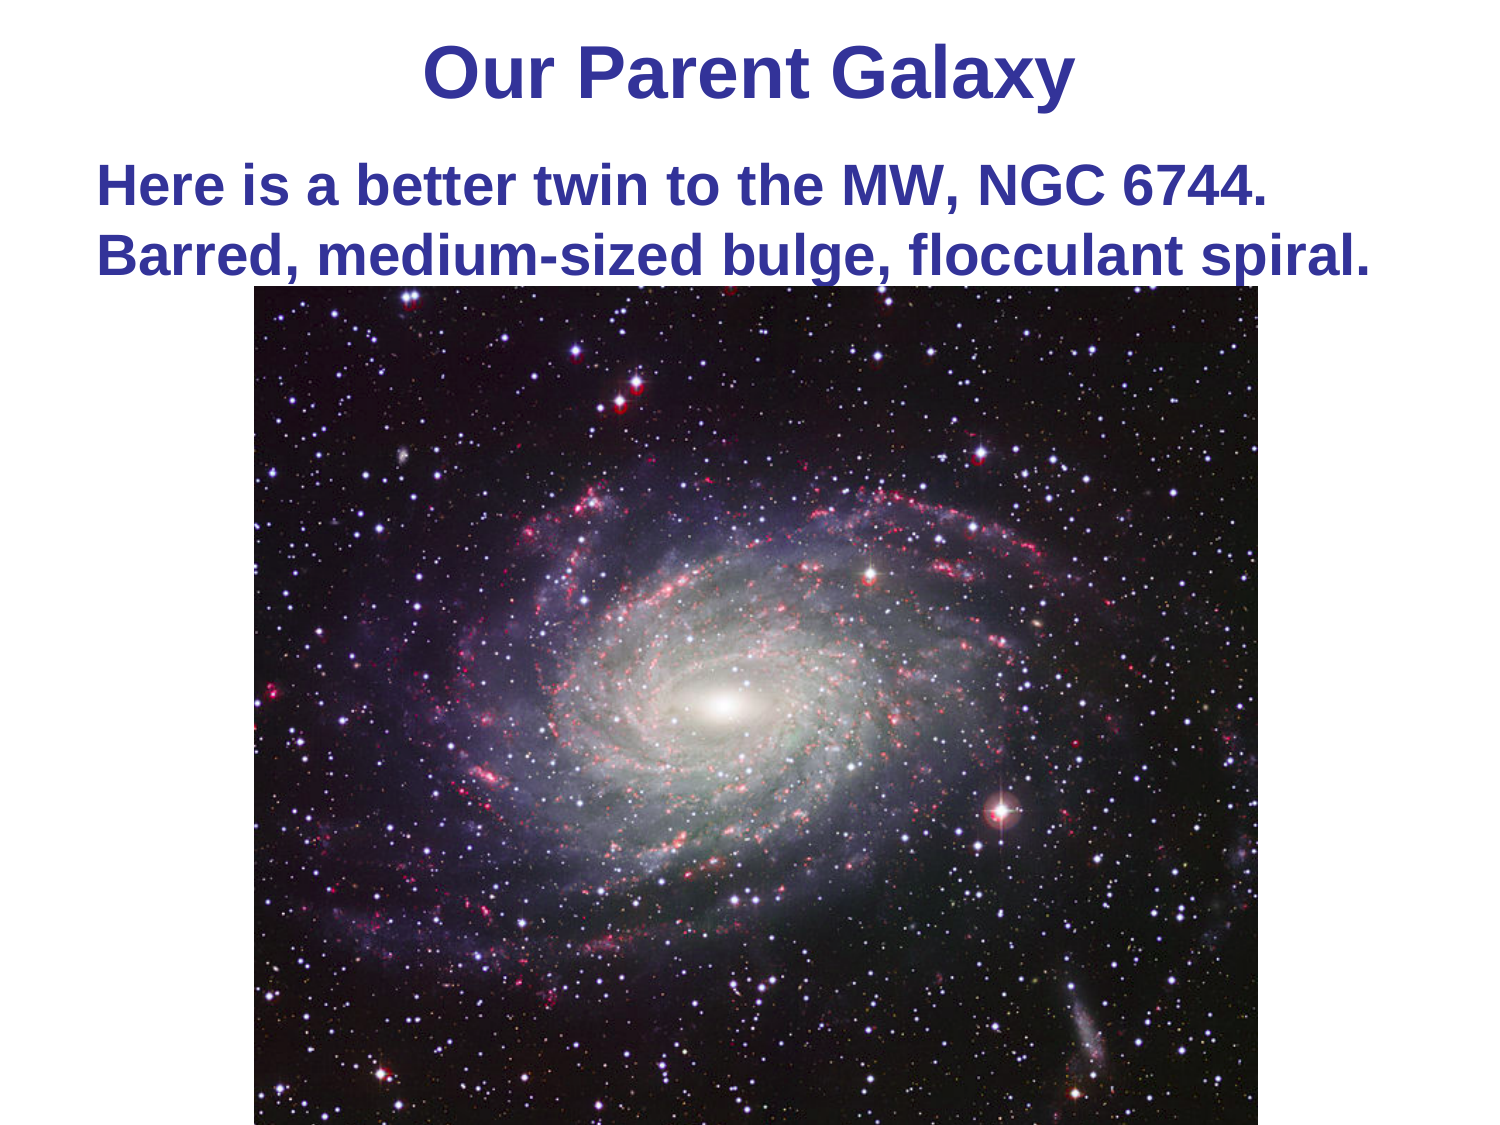

# Our Parent Galaxy
Here is a better twin to the MW, NGC 6744.
Barred, medium-sized bulge, flocculant spiral.